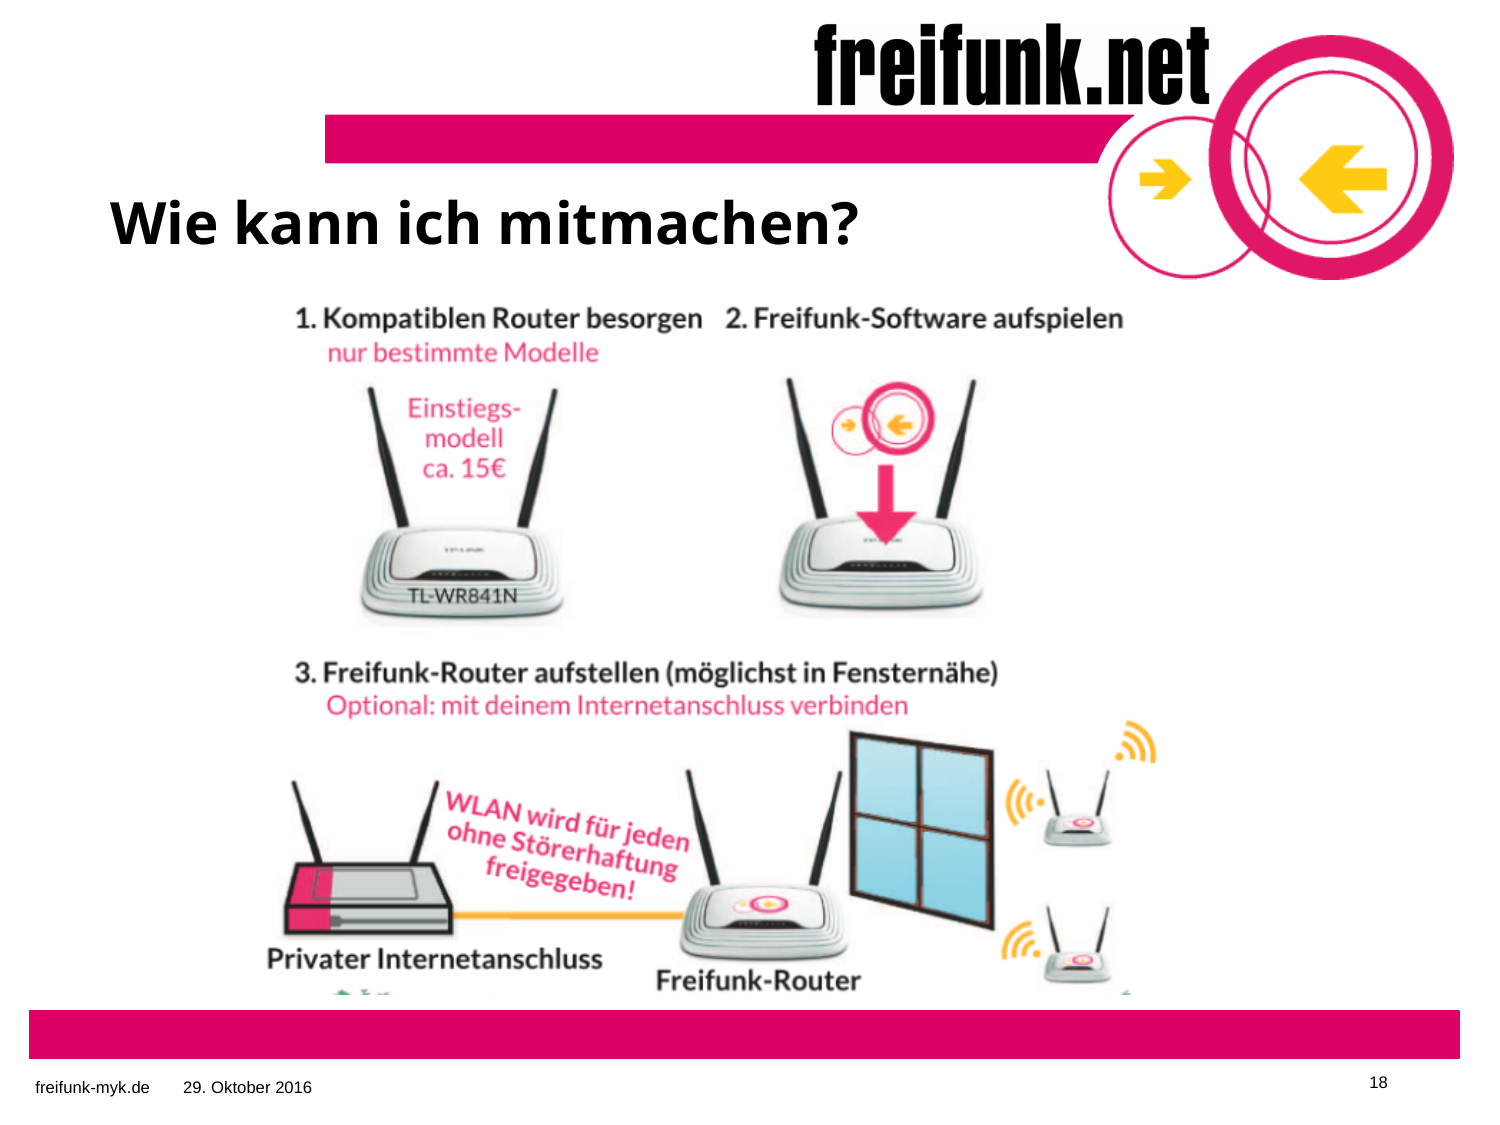

# Wie kann ich mitmachen?
18
freifunk-myk.de